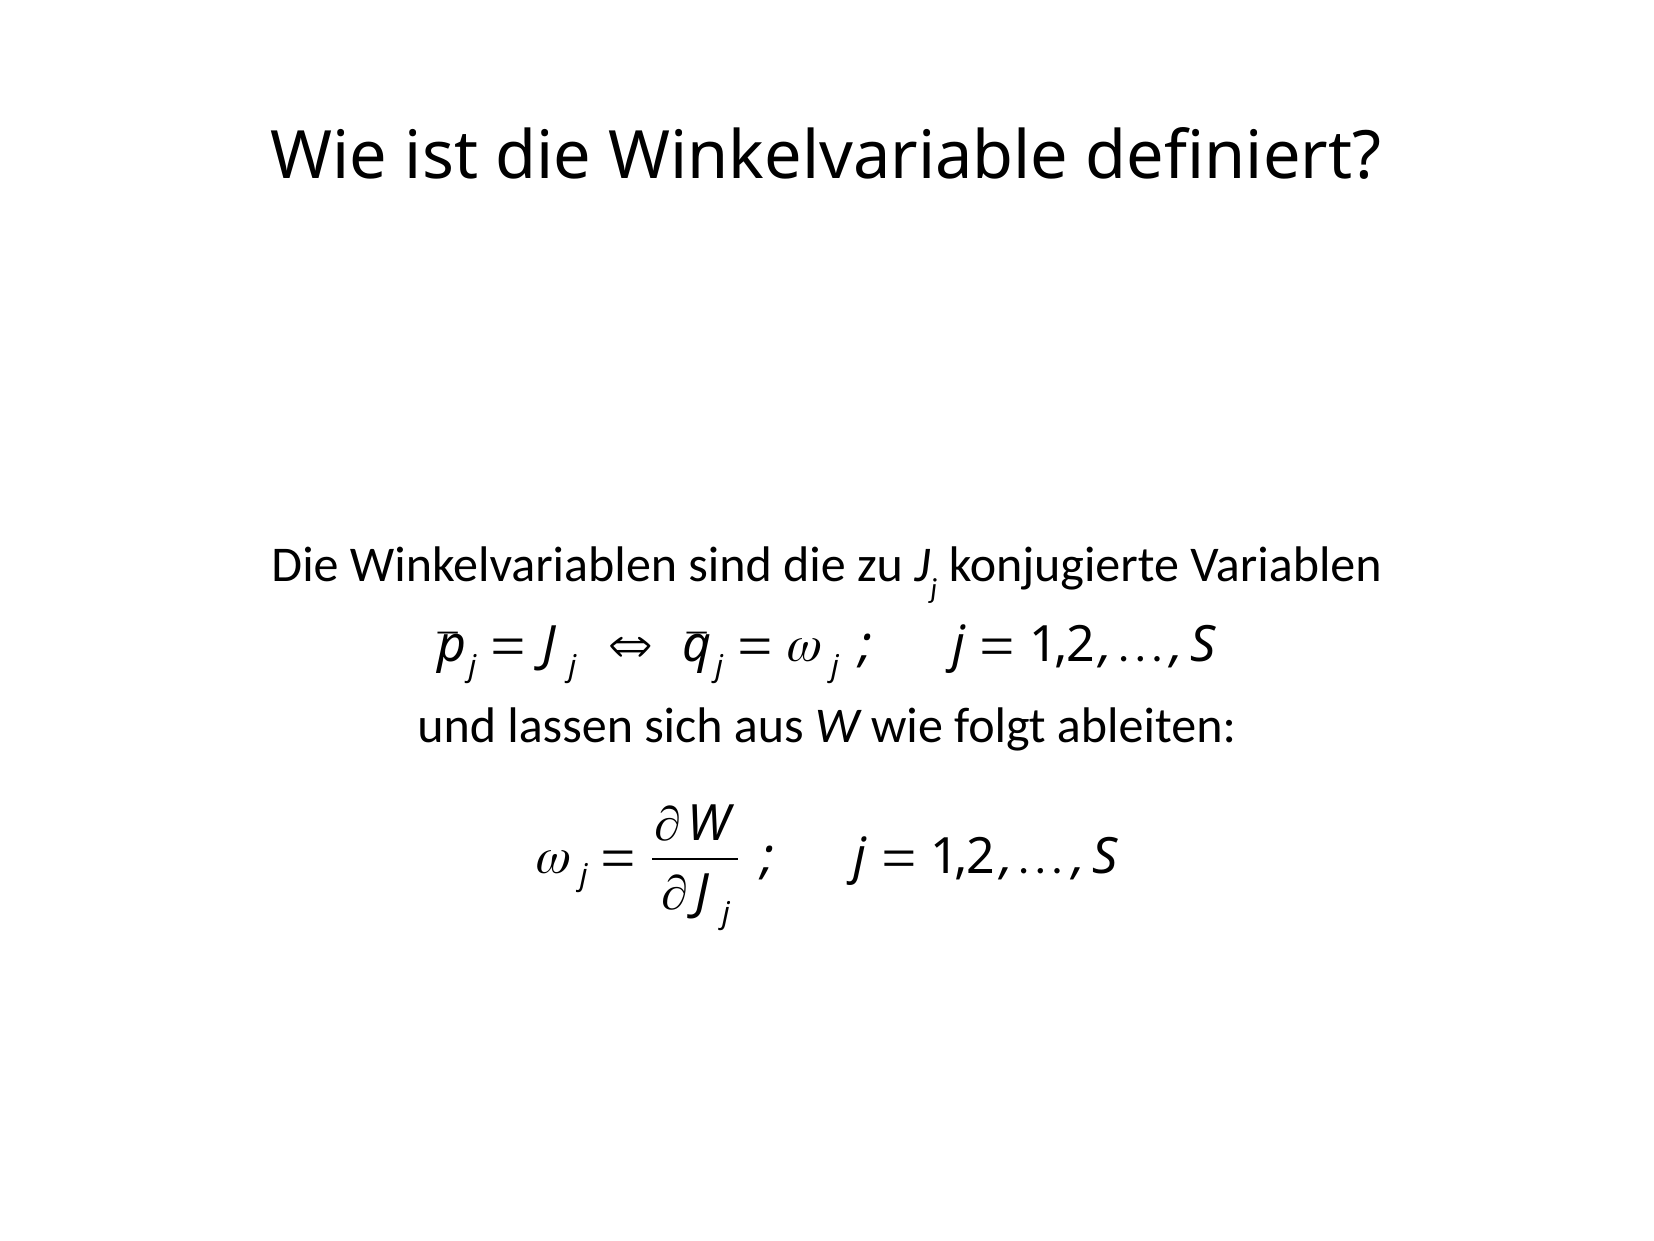

# Wie ist die Winkelvariable definiert?
Die Winkelvariablen sind die zu Jj konjugierte Variablen
und lassen sich aus W wie folgt ableiten: